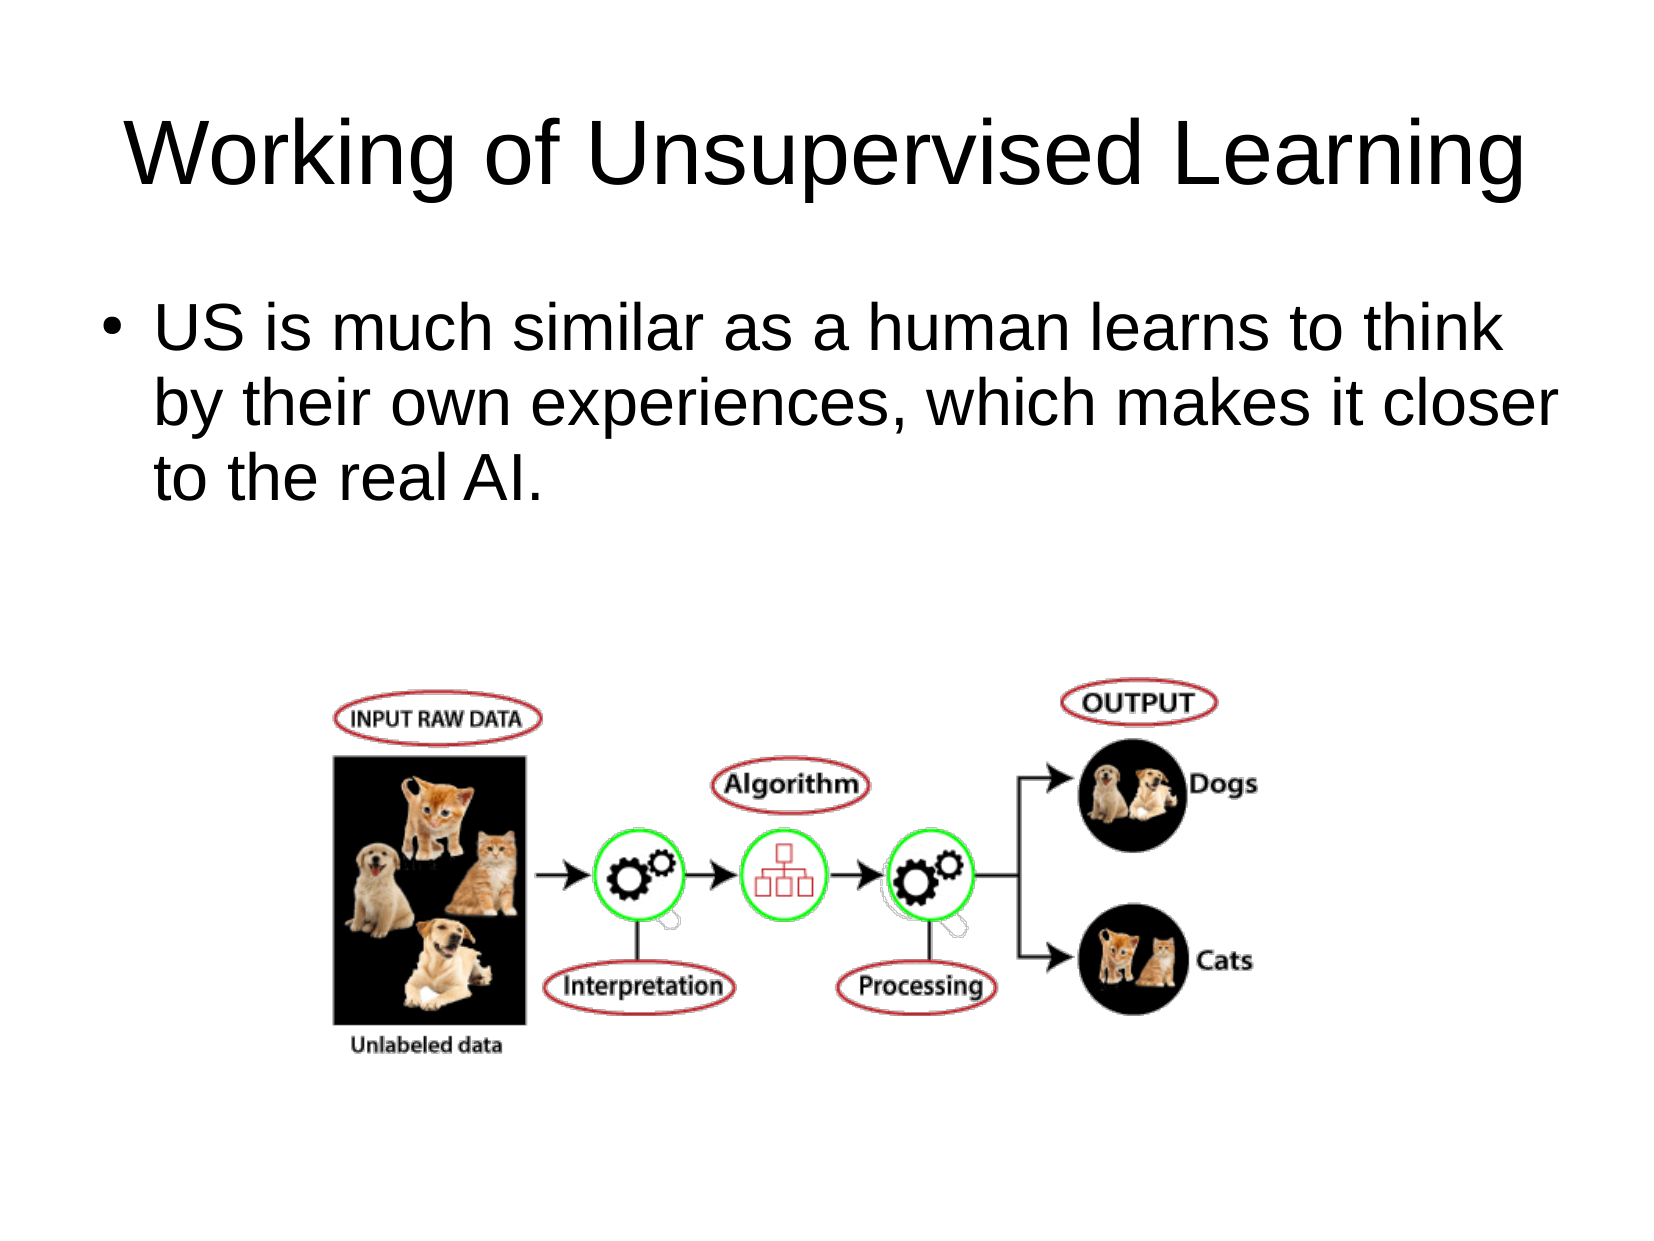

# Working of Unsupervised Learning
US is much similar as a human learns to think by their own experiences, which makes it closer to the real AI.